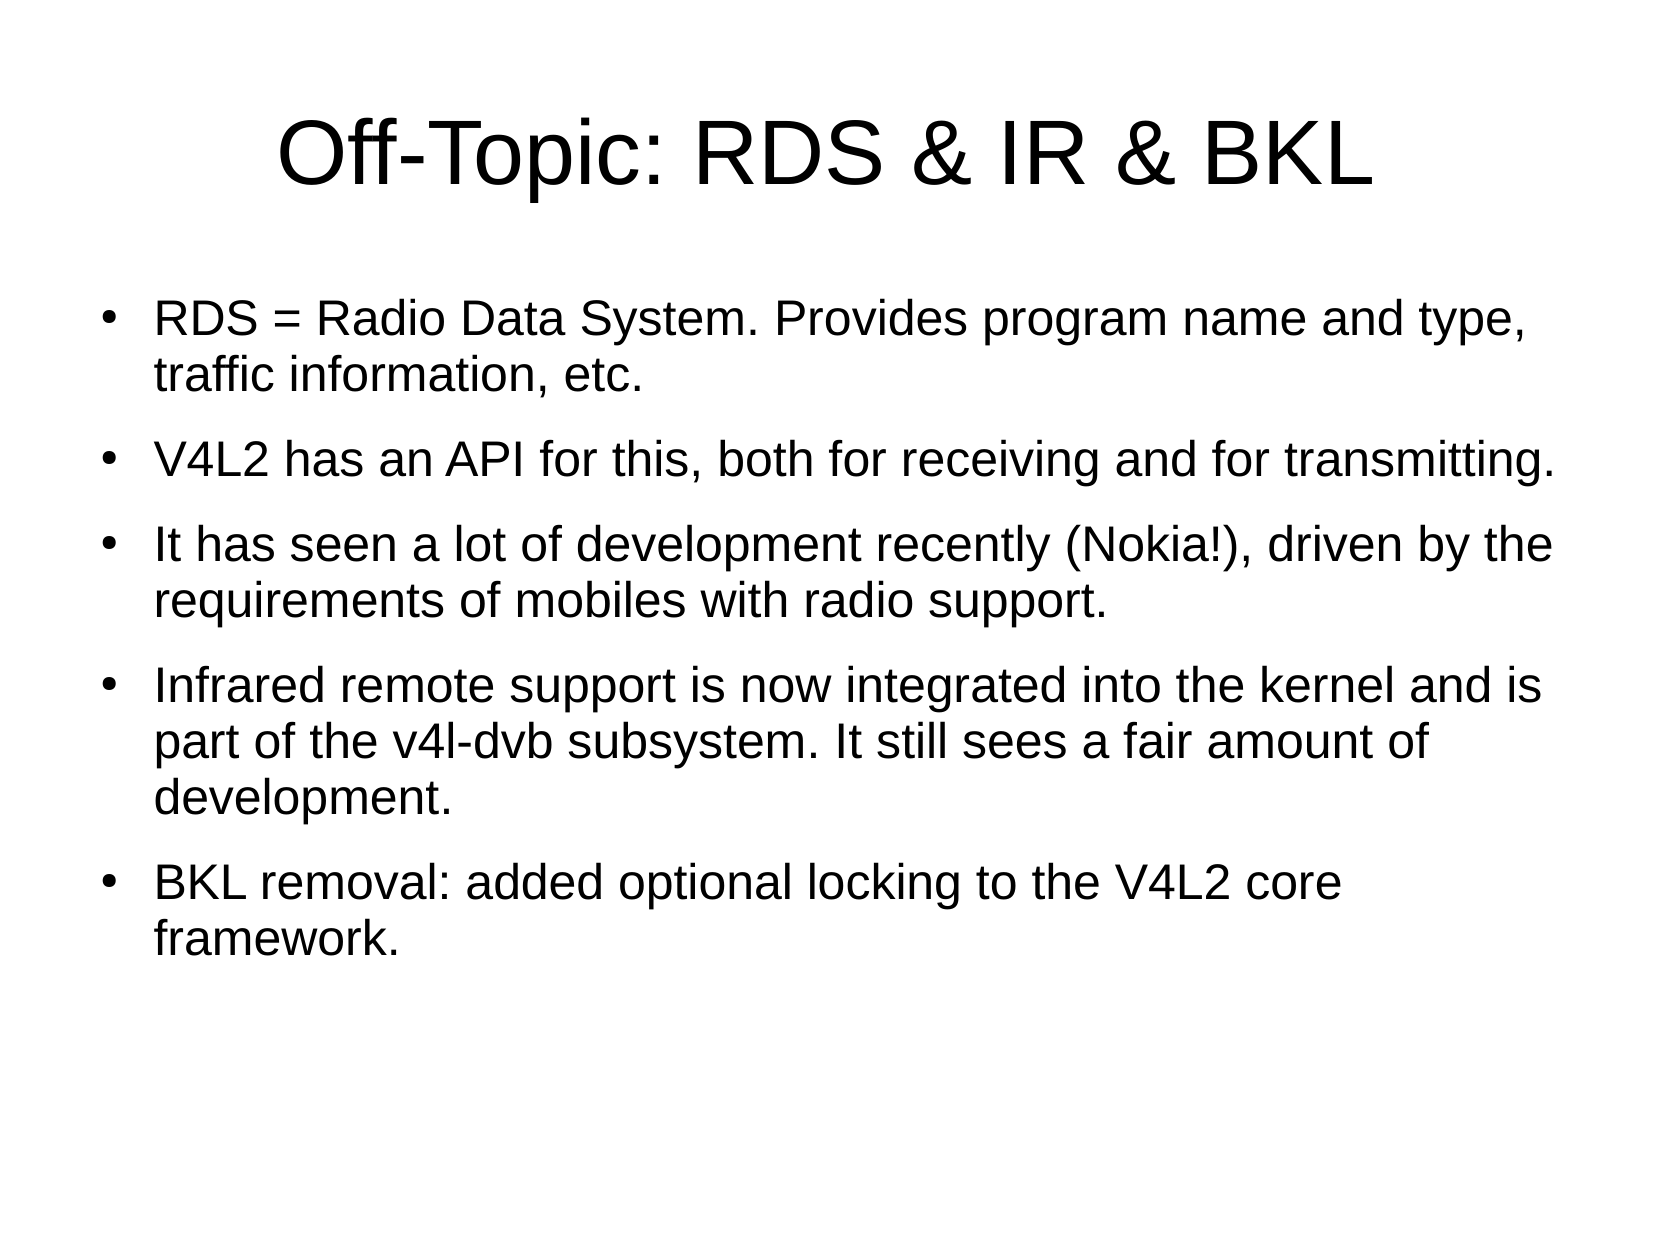

# Off-Topic: RDS & IR & BKL
RDS = Radio Data System. Provides program name and type, traffic information, etc.
V4L2 has an API for this, both for receiving and for transmitting.
It has seen a lot of development recently (Nokia!), driven by the requirements of mobiles with radio support.
Infrared remote support is now integrated into the kernel and is part of the v4l-dvb subsystem. It still sees a fair amount of development.
BKL removal: added optional locking to the V4L2 core framework.